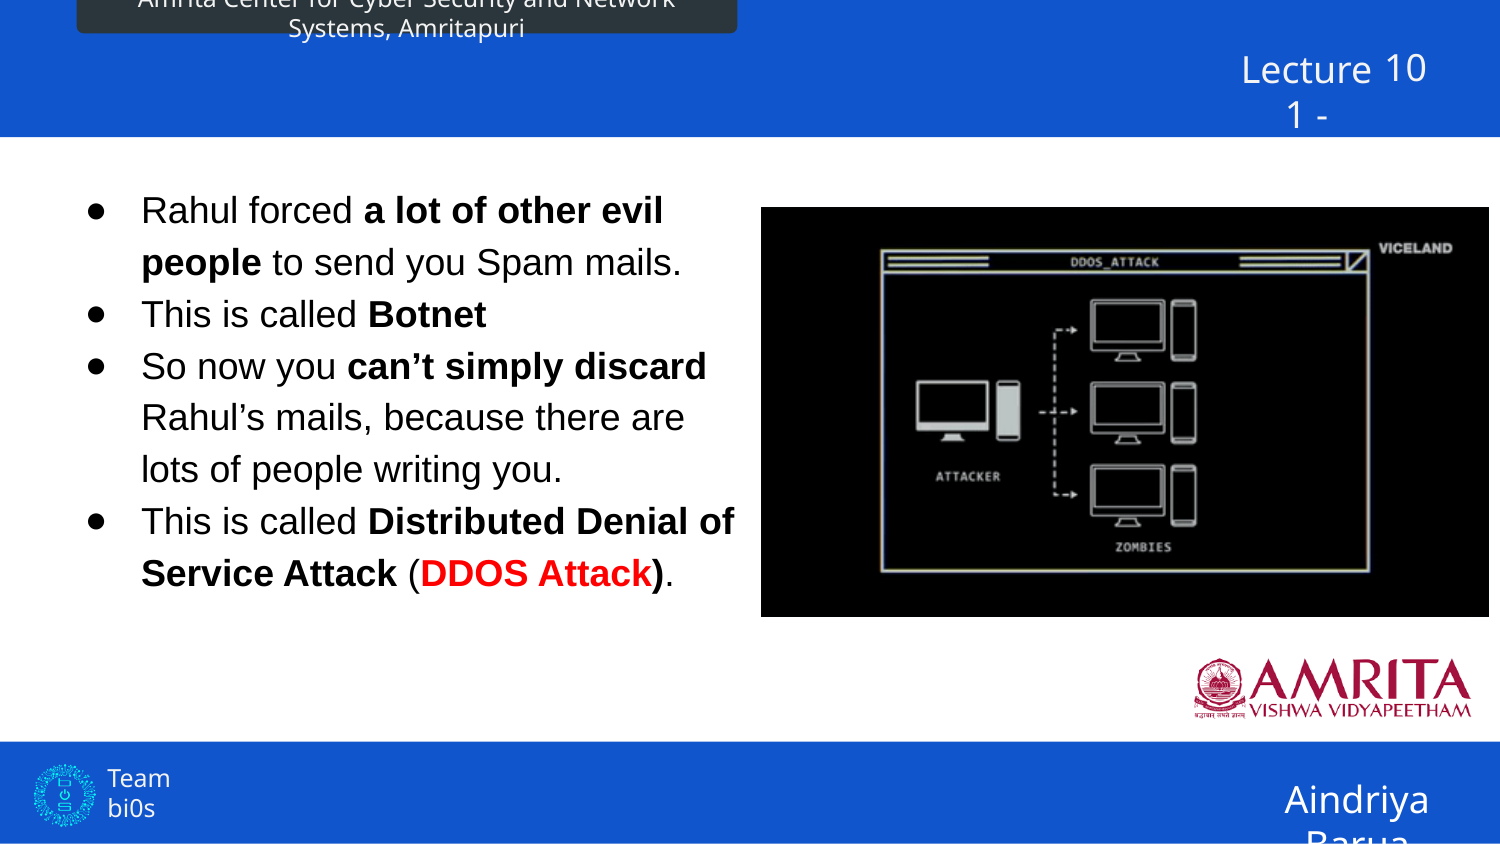

# Rahul forced a lot of other evil people to send you Spam mails.
This is called Botnet
So now you can’t simply discard Rahul’s mails, because there are lots of people writing you.
This is called Distributed Denial of Service Attack (DDOS Attack).